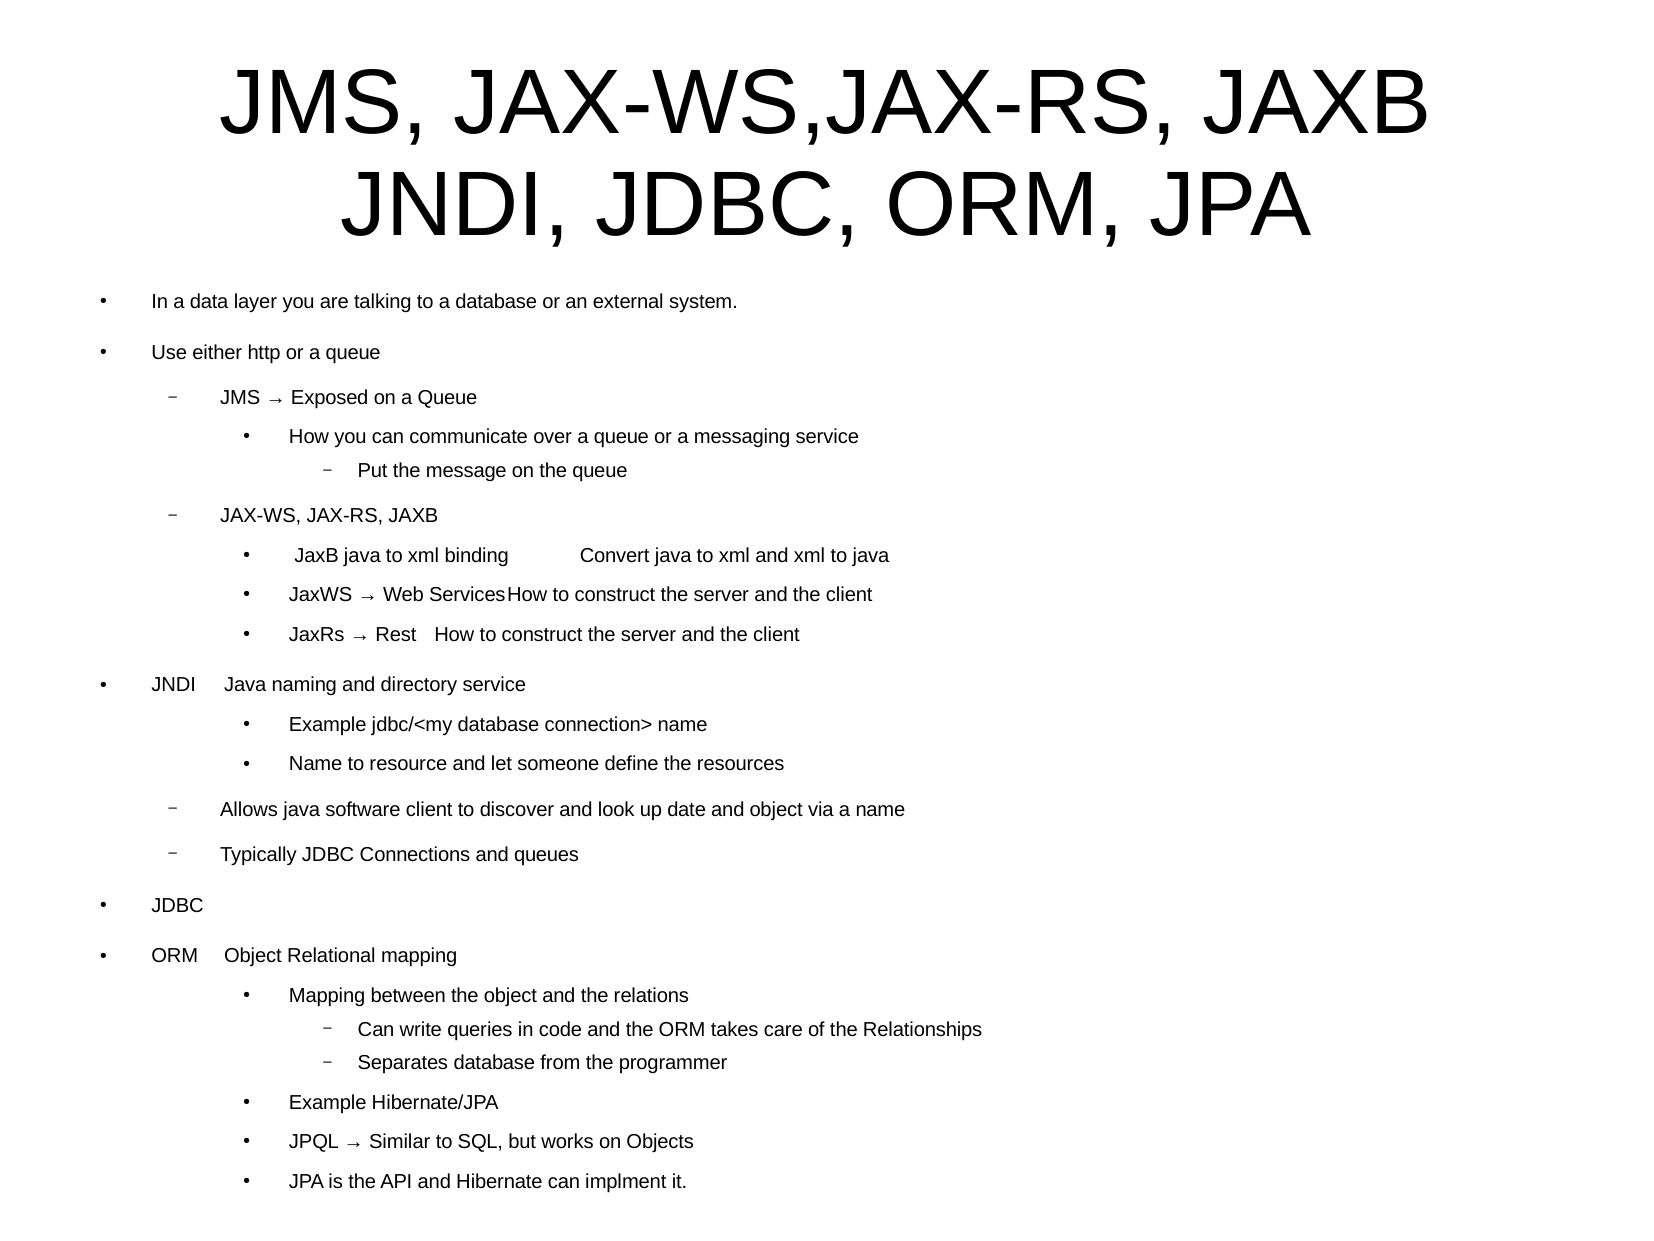

# JMS, JAX-WS,JAX-RS, JAXB JNDI, JDBC, ORM, JPA
In a data layer you are talking to a database or an external system.
Use either http or a queue
JMS → Exposed on a Queue
How you can communicate over a queue or a messaging service
Put the message on the queue
JAX-WS, JAX-RS, JAXB
 JaxB java to xml binding	Convert java to xml and xml to java
JaxWS → Web Services	How to construct the server and the client
JaxRs → Rest			How to construct the server and the client
JNDI	Java naming and directory service
Example jdbc/<my database connection> name
Name to resource and let someone define the resources
Allows java software client to discover and look up date and object via a name
Typically JDBC Connections and queues
JDBC
ORM 	Object Relational mapping
Mapping between the object and the relations
Can write queries in code and the ORM takes care of the Relationships
Separates database from the programmer
Example Hibernate/JPA
JPQL → Similar to SQL, but works on Objects
JPA is the API and Hibernate can implment it.